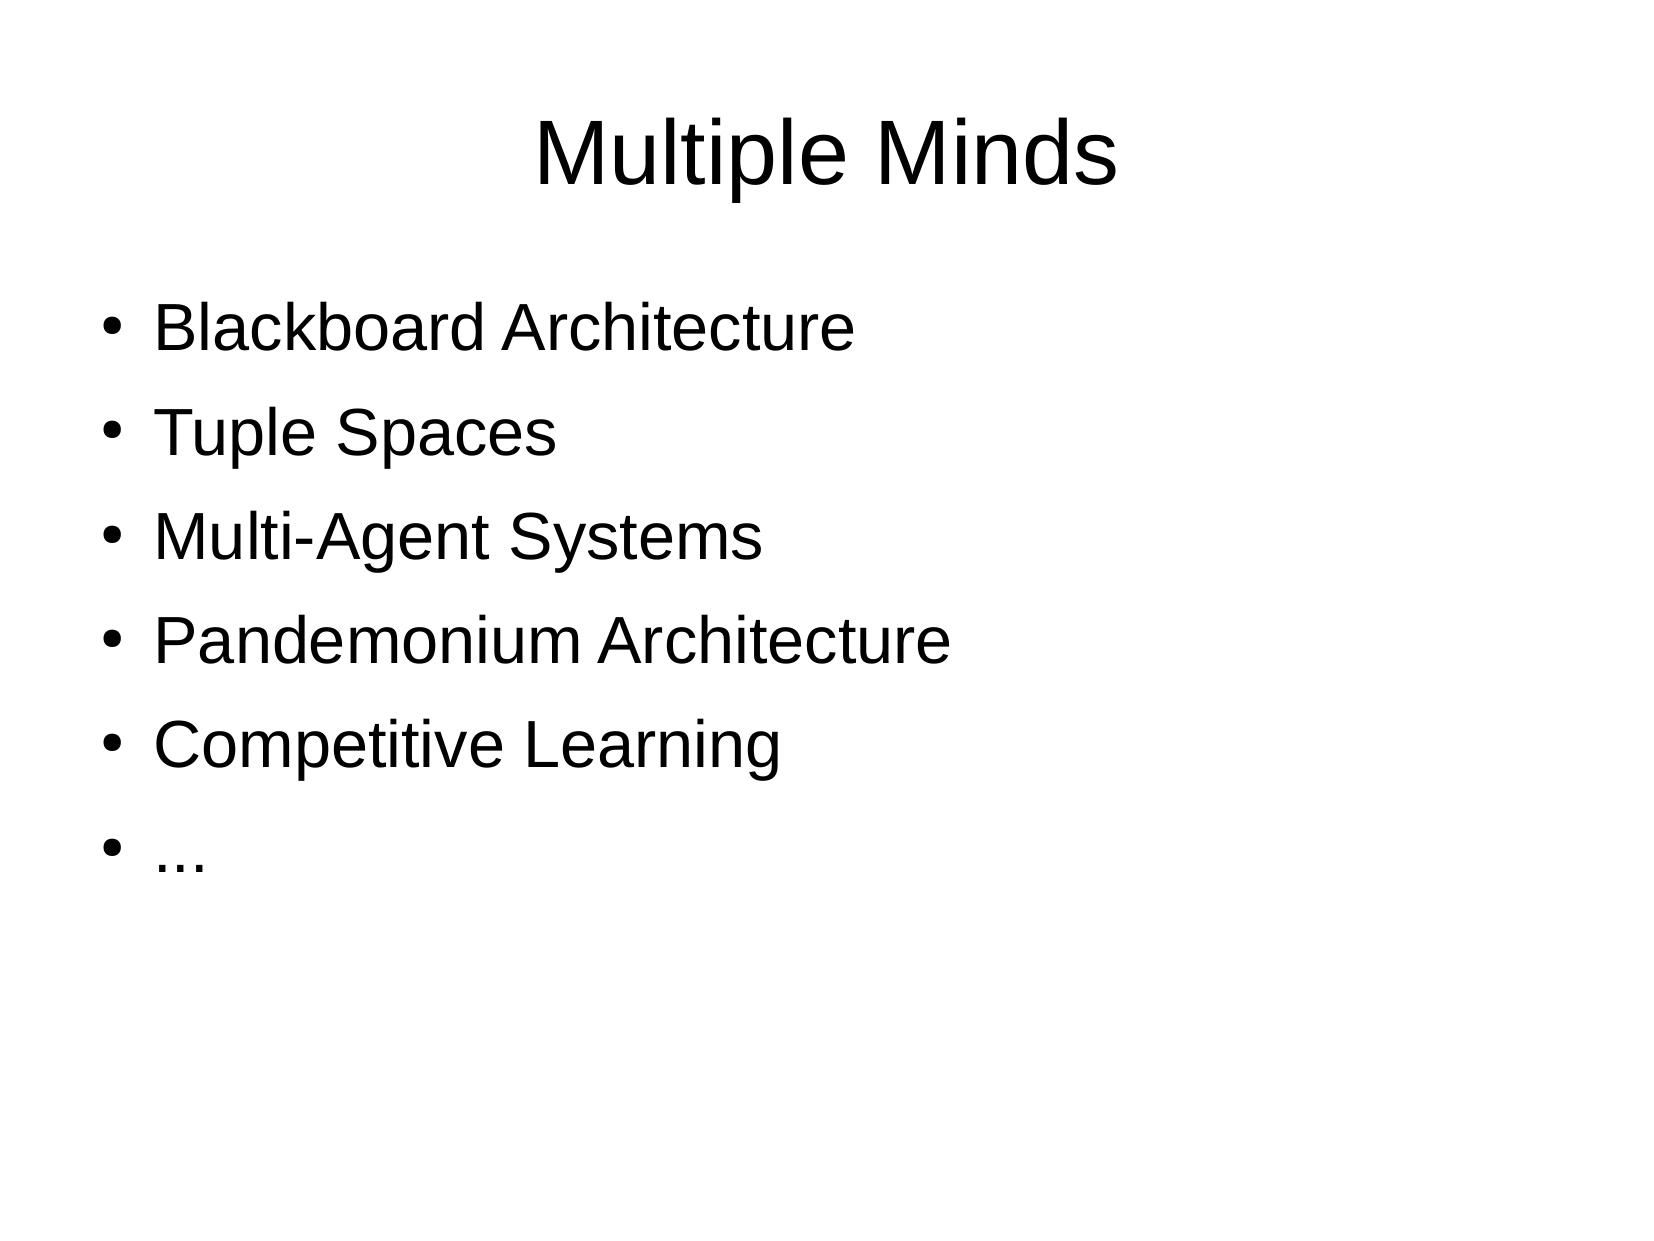

# Multiple Minds
Blackboard Architecture
Tuple Spaces
Multi-Agent Systems
Pandemonium Architecture
Competitive Learning
...